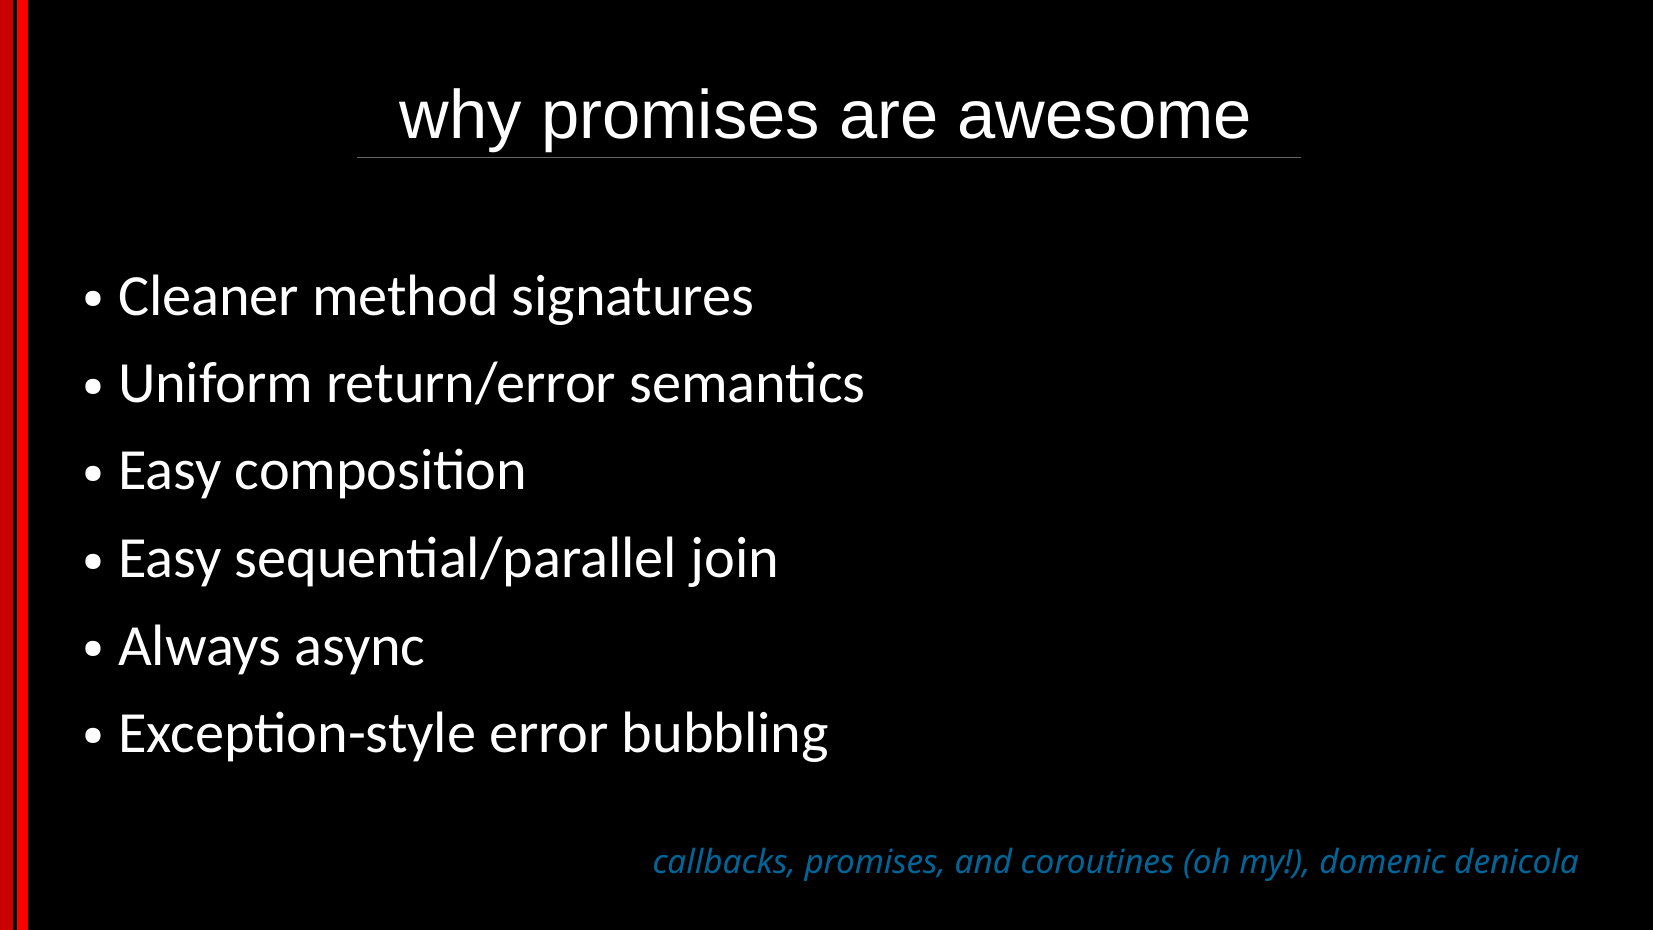

why promises are awesome
# Cleaner method signatures
Uniform return/error semantics
Easy composition
Easy sequential/parallel join
Always async
Exception-style error bubbling
callbacks, promises, and coroutines (oh my!), domenic denicola